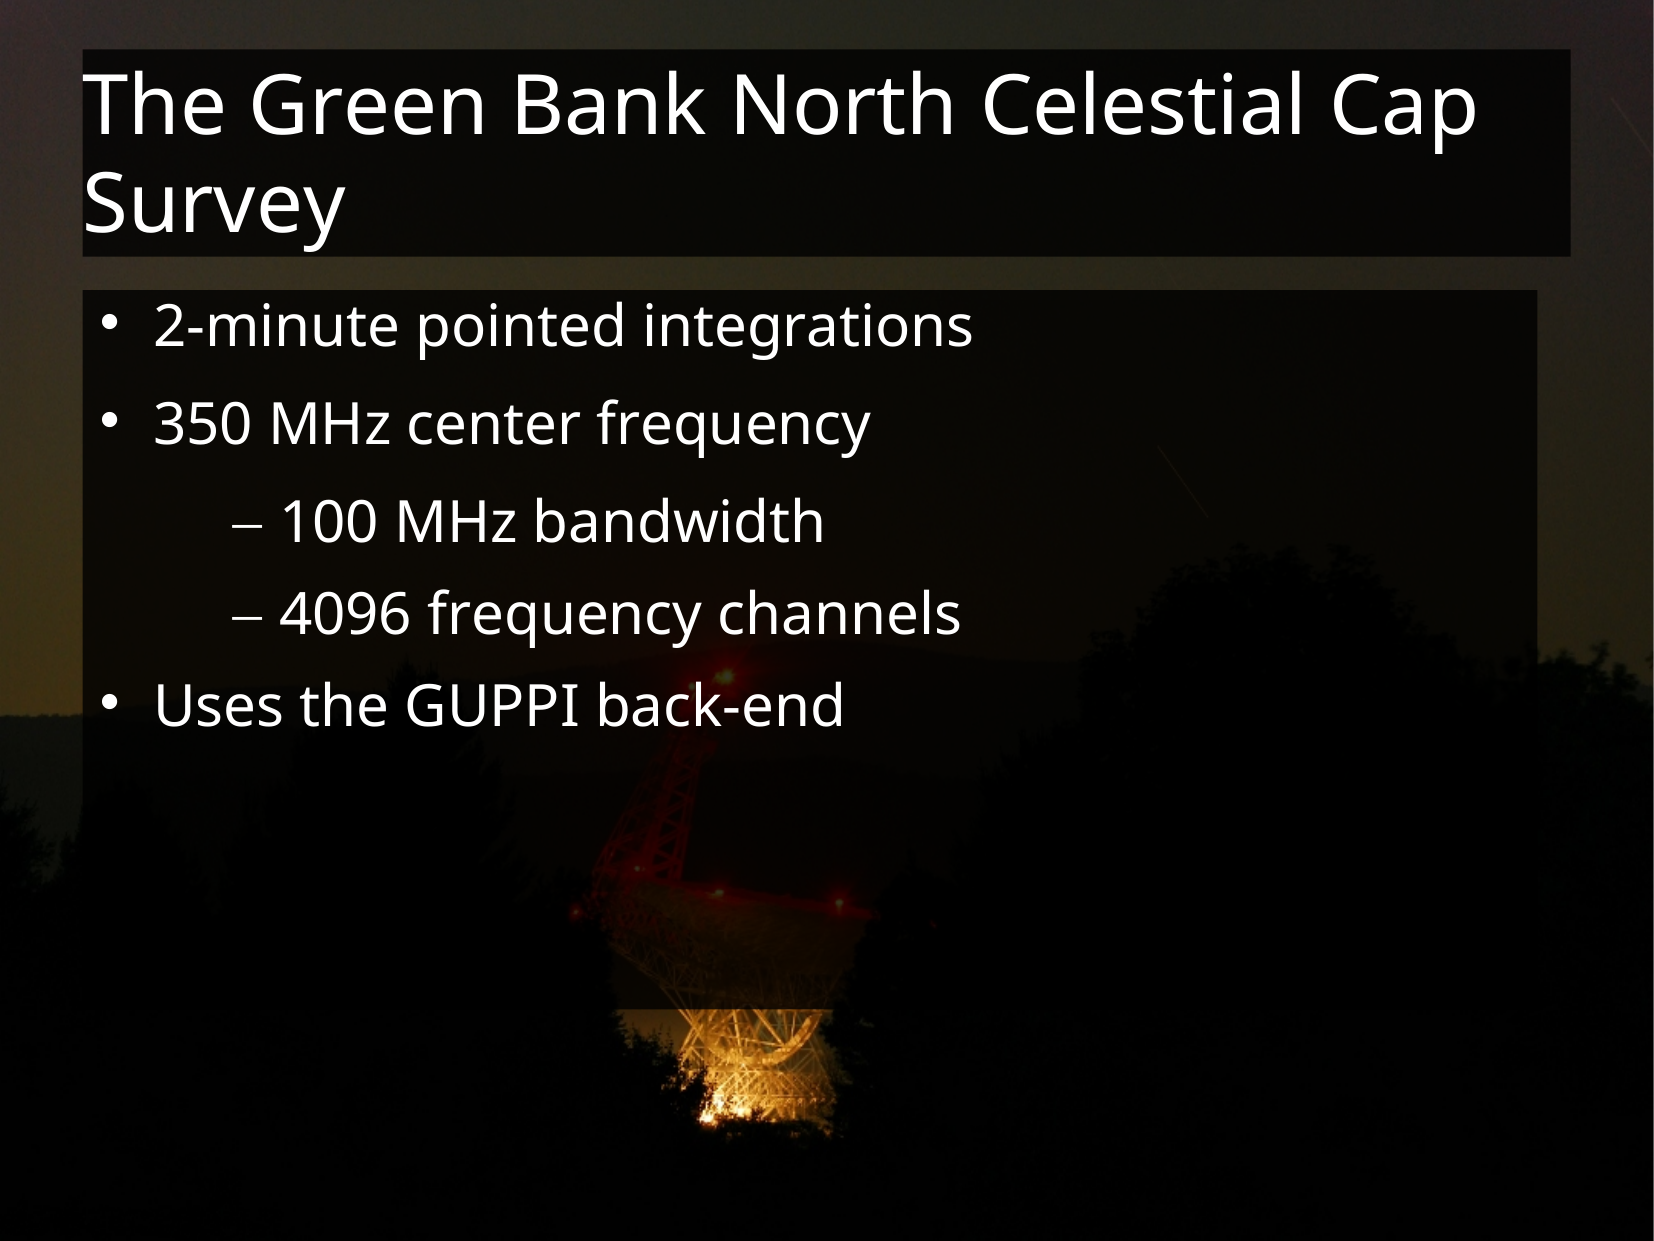

# The Green Bank North Celestial Cap Survey
2-minute pointed integrations
350 MHz center frequency
100 MHz bandwidth
4096 frequency channels
Uses the GUPPI back-end